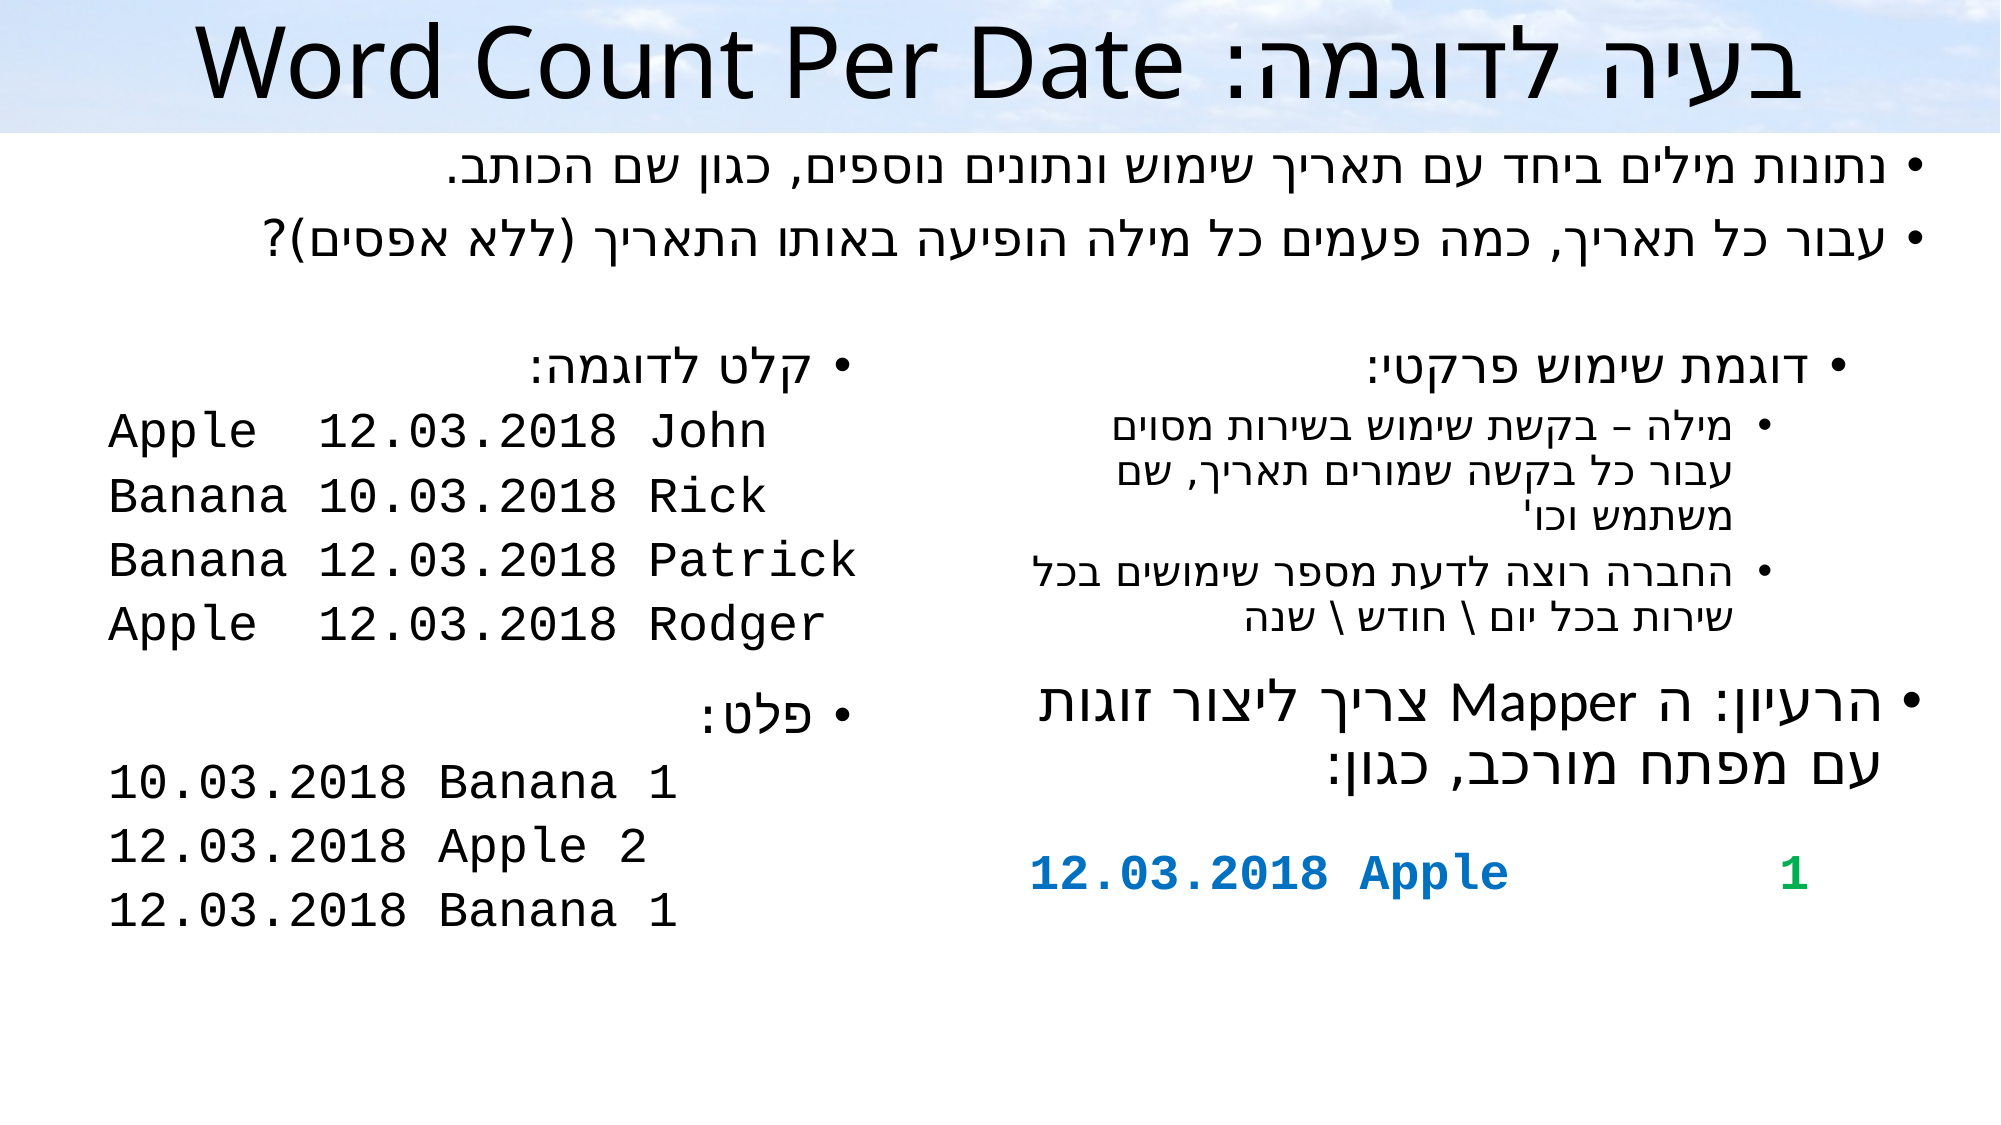

# בעיה לדוגמה: Word Count Per Date
נתונות מילים ביחד עם תאריך שימוש ונתונים נוספים, כגון שם הכותב.
עבור כל תאריך, כמה פעמים כל מילה הופיעה באותו התאריך (ללא אפסים)?
קלט לדוגמה:
Apple 12.03.2018 John
Banana 10.03.2018 Rick
Banana 12.03.2018 Patrick
Apple 12.03.2018 Rodger
פלט:
10.03.2018 Banana 1
12.03.2018 Apple 2
12.03.2018 Banana 1
דוגמת שימוש פרקטי:
מילה – בקשת שימוש בשירות מסוים עבור כל בקשה שמורים תאריך, שם משתמש וכו'
החברה רוצה לדעת מספר שימושים בכל שירות בכל יום \ חודש \ שנה
הרעיון: ה Mapper צריך ליצור זוגות עם מפתח מורכב, כגון:
12.03.2018 Apple		1